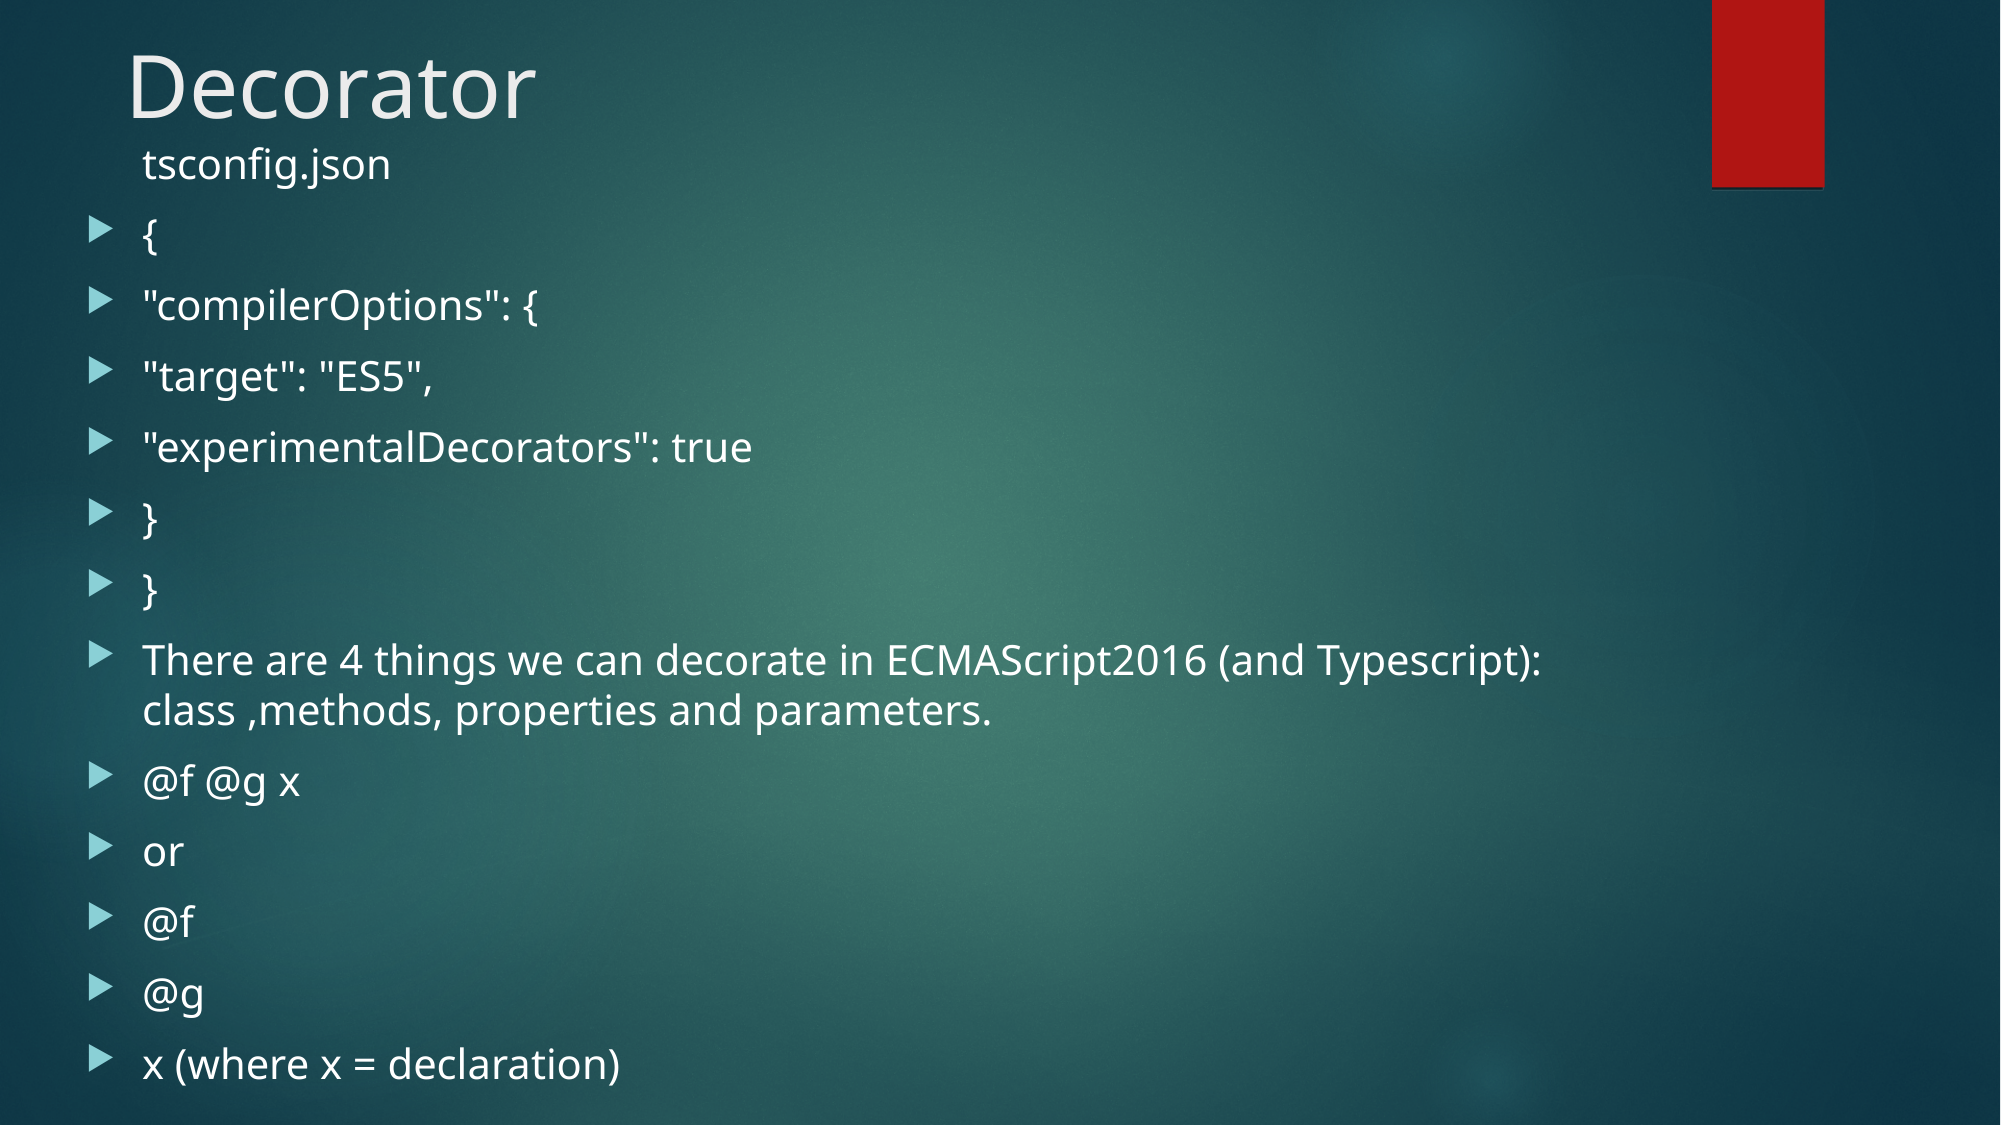

# Decorator
tsconfig.json
{
"compilerOptions": {
"target": "ES5",
"experimentalDecorators": true
}
}
There are 4 things we can decorate in ECMAScript2016 (and Typescript): class ,methods, properties and parameters.
@f @g x
or
@f
@g
x (where x = declaration)